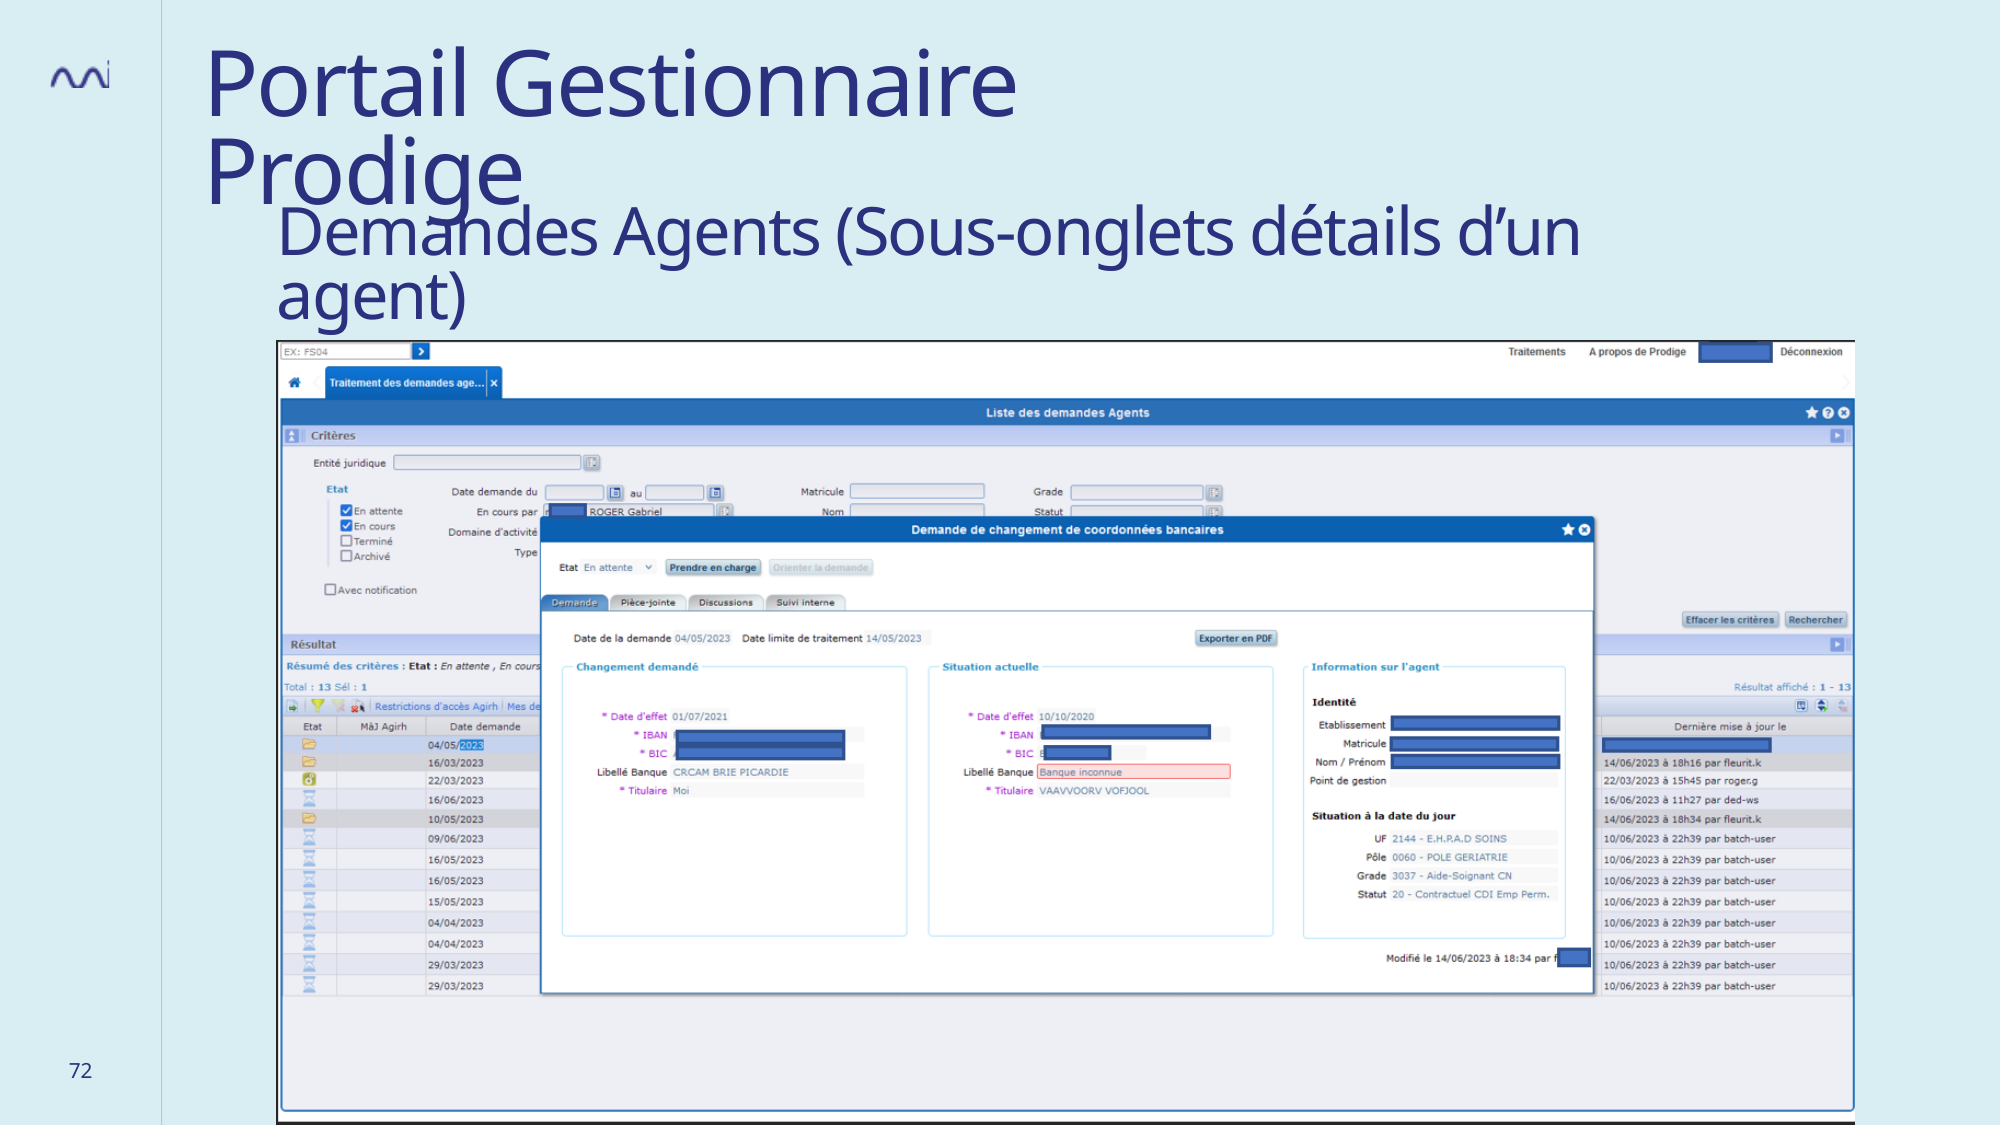

# Portail Gestionnaire Prodige
Demandes Agents (Sous-onglets détails d’un agent)